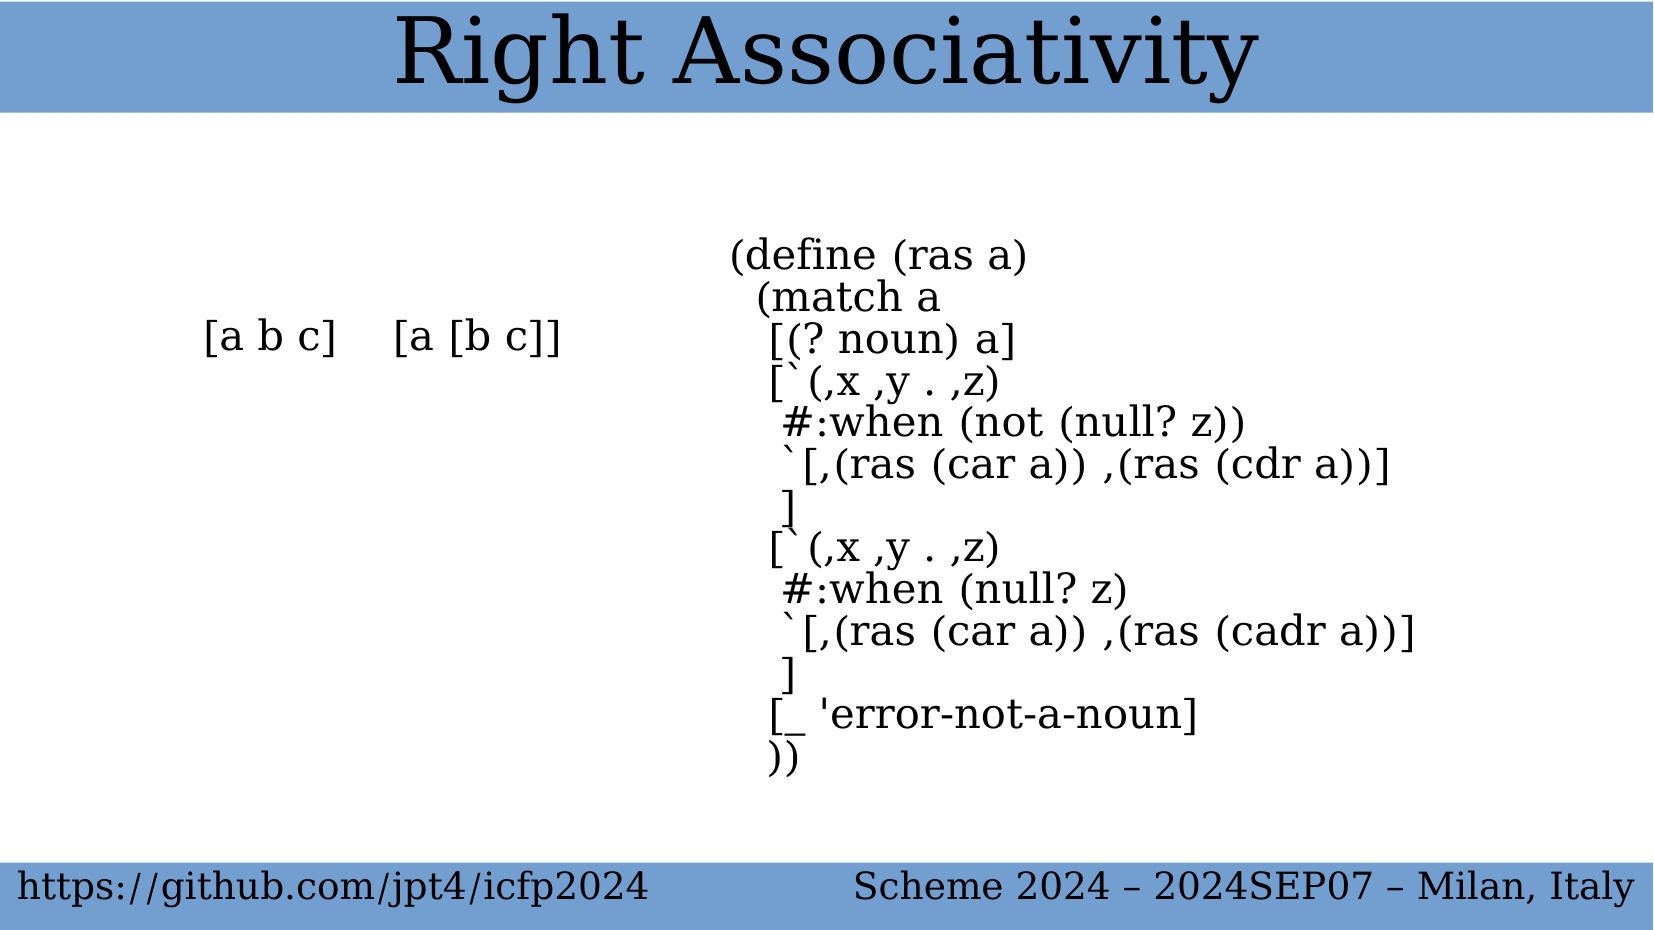

# Right Associativity
(define (ras a)
 (match a
 [(? noun) a]
 [`(,x ,y . ,z)
 #:when (not (null? z))
 `[,(ras (car a)) ,(ras (cdr a))]
 ]
 [`(,x ,y . ,z)
 #:when (null? z)
 `[,(ras (car a)) ,(ras (cadr a))]
 ]
 [_ 'error-not-a-noun]
 ))
[a b c] [a [b c]]
https://github.com/jpt4/icfp2024 Scheme 2024 – 2024SEP07 – Milan, Italy